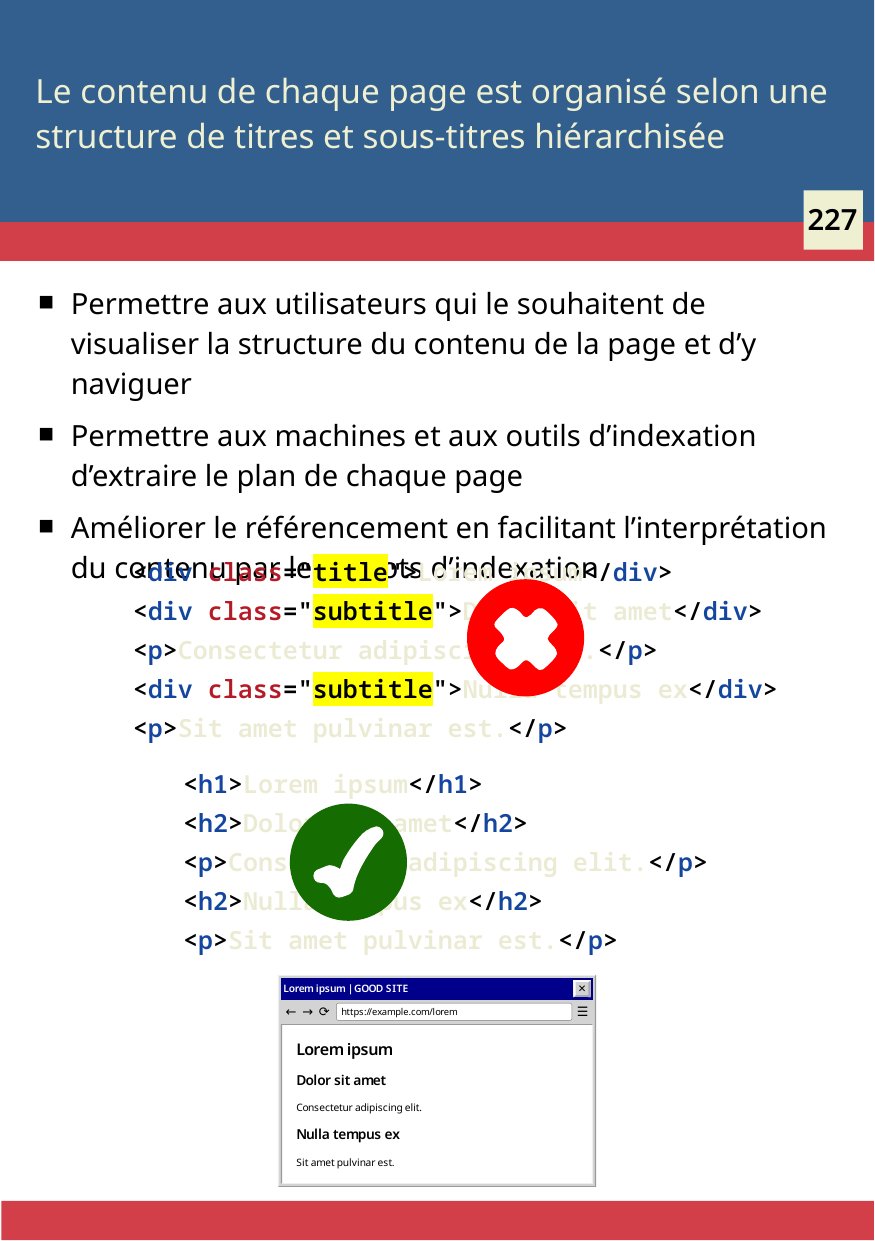

# Le contenu de chaque page est organisé selon une structure de titres et sous-titres hiérarchisée
227
Permettre aux utilisateurs qui le souhaitent de visualiser la structure du contenu de la page et d’y naviguer
Permettre aux machines et aux outils d’indexation d’extraire le plan de chaque page
Améliorer le référencement en facilitant l’interprétation du contenu par les robots d’indexation
<div class="title">Lorem ipsum</div>
<div class="subtitle">Dolor sit amet</div>
<p>Consectetur adipiscing elit.</p>
<div class="subtitle">Nulla tempus ex</div>
<p>Sit amet pulvinar est.</p>
<h1>Lorem ipsum</h1>
<h2>Dolor sit amet</h2>
<p>Consectetur adipiscing elit.</p>
<h2>Nulla tempus ex</h2>
<p>Sit amet pulvinar est.</p>